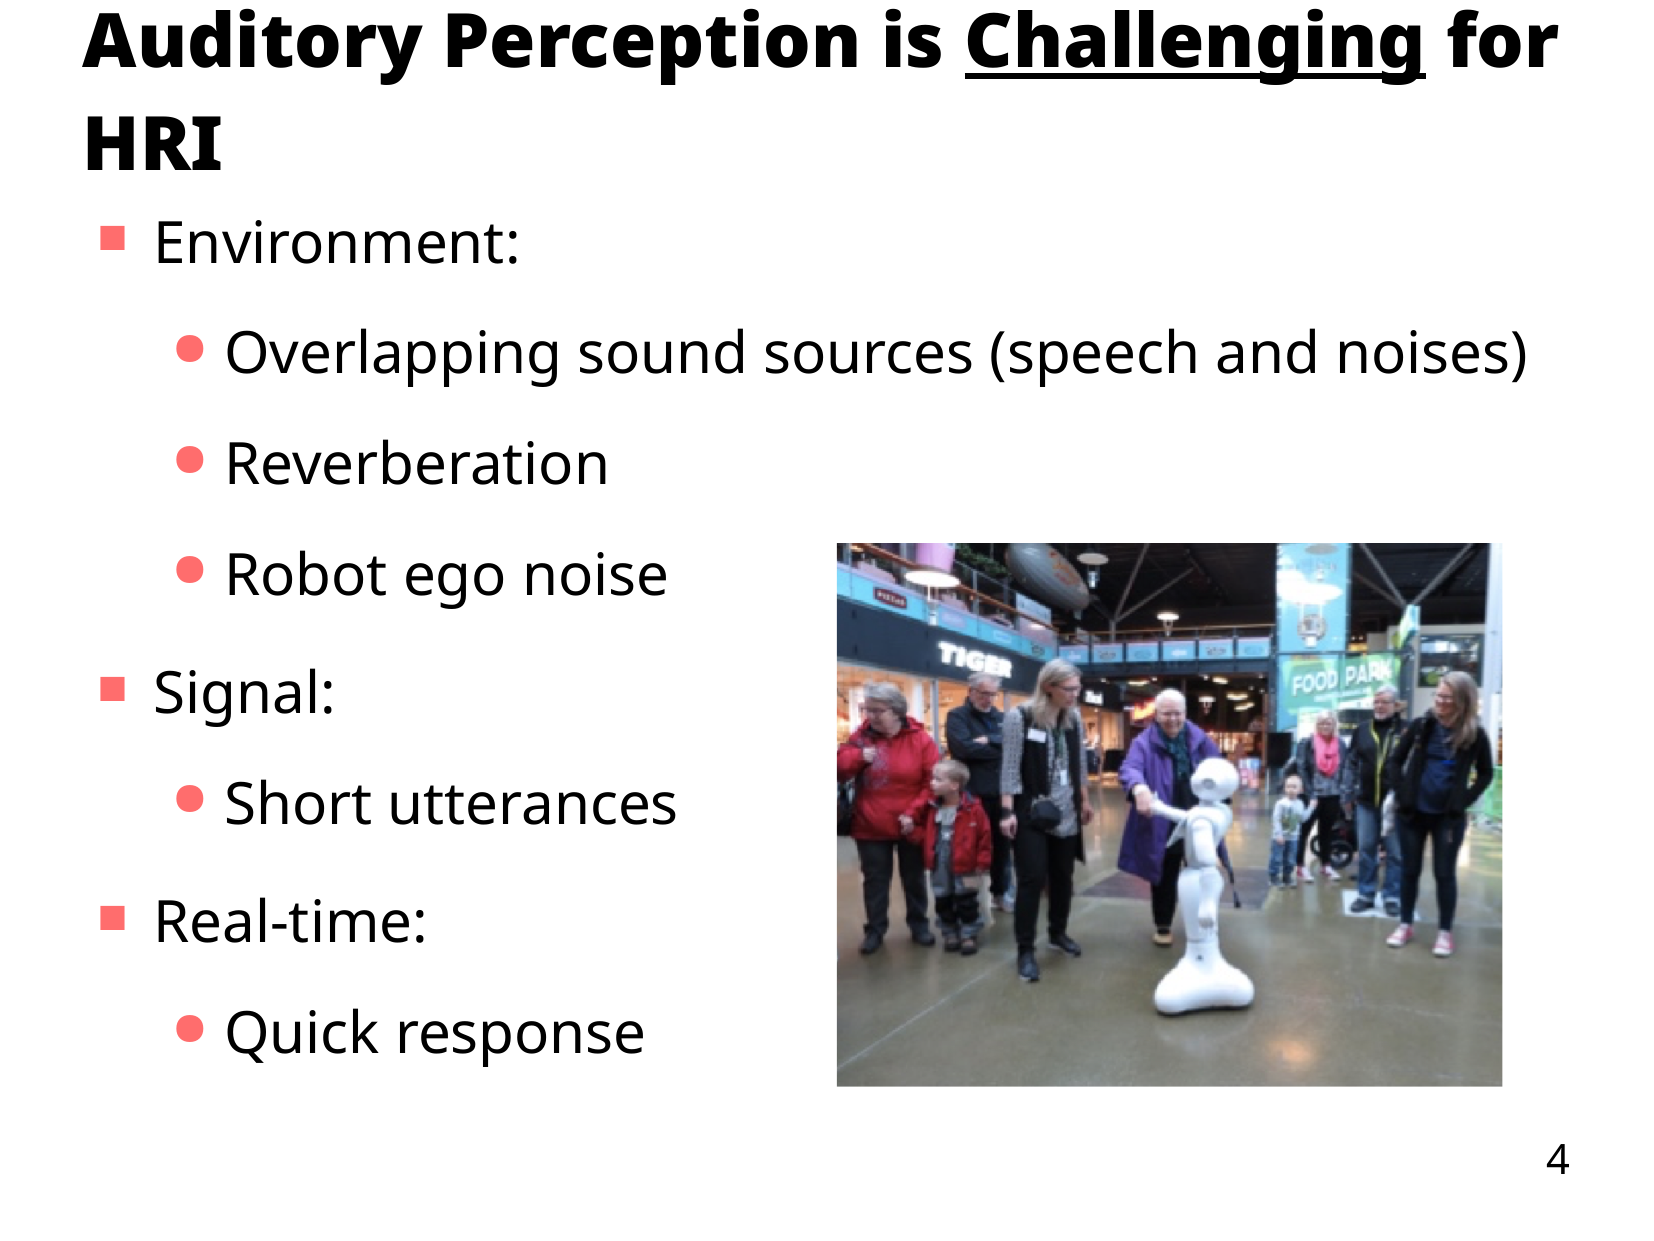

# Auditory Perception is Challenging for HRI
Environment:
Overlapping sound sources (speech and noises)
Reverberation
Robot ego noise
Signal:
Short utterances
Real-time:
Quick response
4